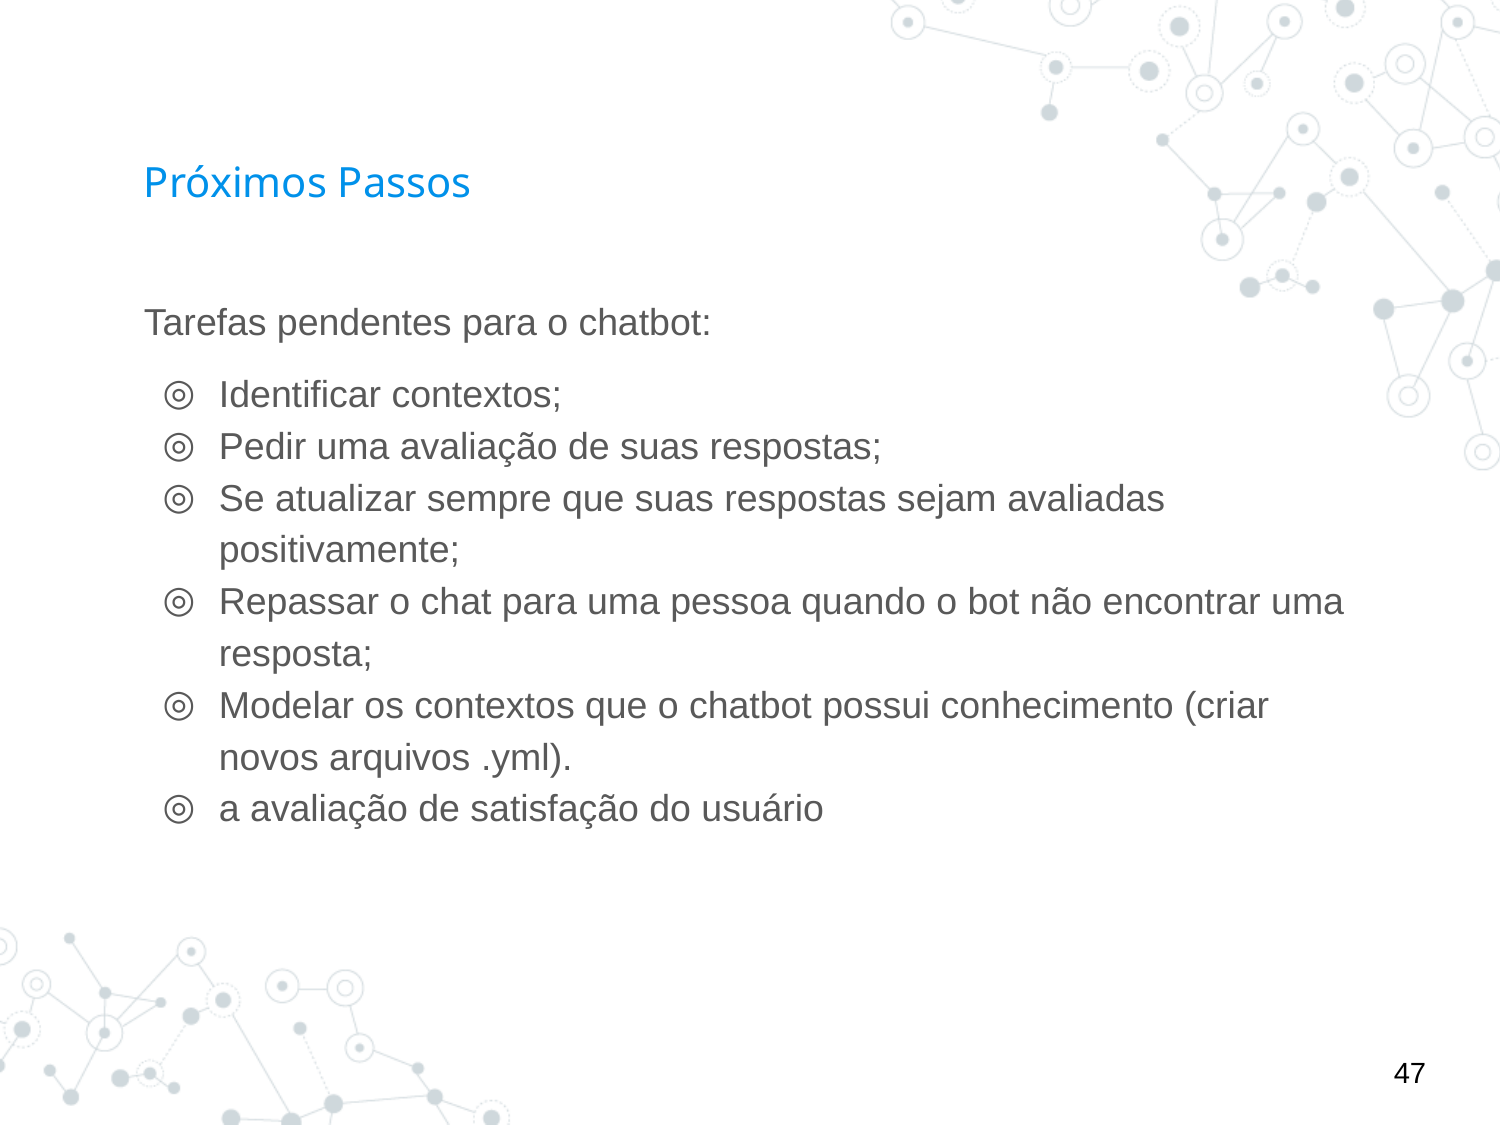

# Próximos Passos
Tarefas pendentes para o chatbot:
Identificar contextos;
Pedir uma avaliação de suas respostas;
Se atualizar sempre que suas respostas sejam avaliadas positivamente;
Repassar o chat para uma pessoa quando o bot não encontrar uma resposta;
Modelar os contextos que o chatbot possui conhecimento (criar novos arquivos .yml).
a avaliação de satisfação do usuário